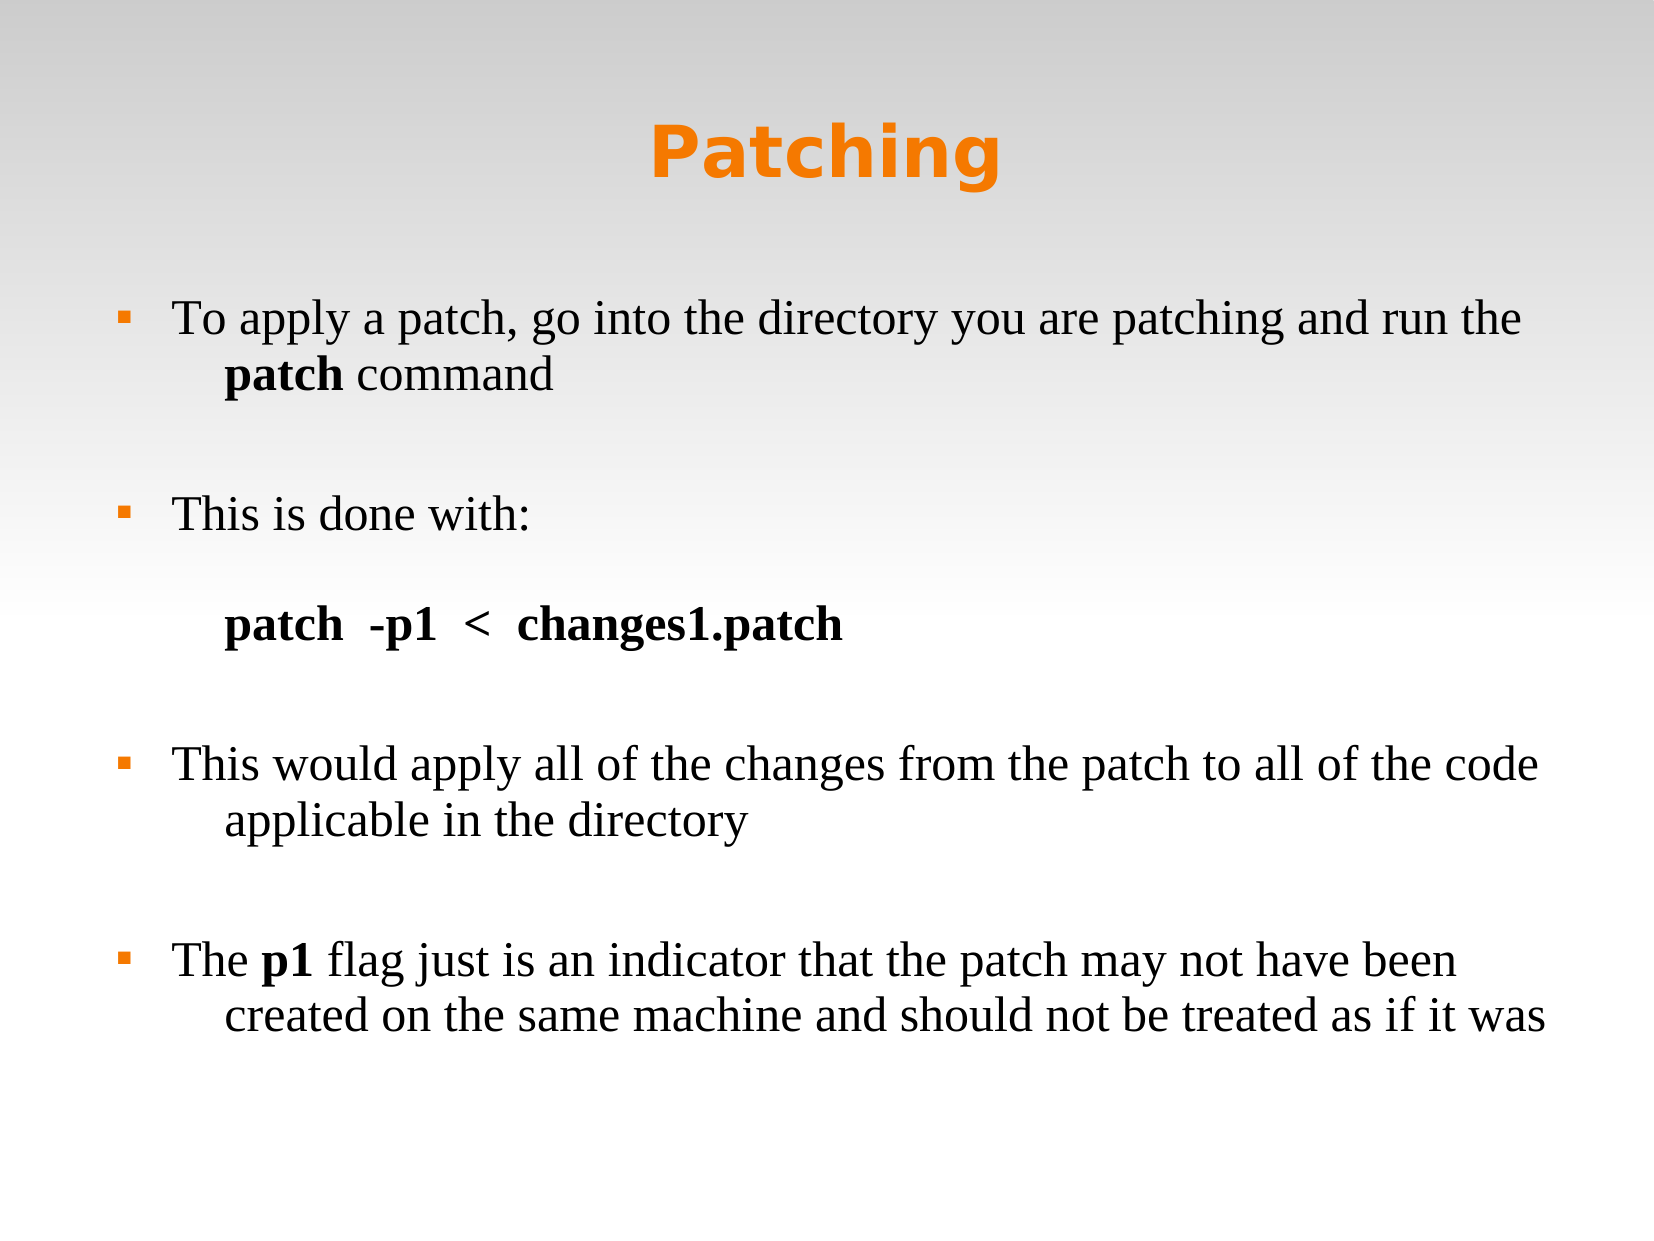

# Patching
To apply a patch, go into the directory you are patching and run the patch command
This is done with:
patch -p1 < changes1.patch
This would apply all of the changes from the patch to all of the code applicable in the directory
The p1 flag just is an indicator that the patch may not have been created on the same machine and should not be treated as if it was